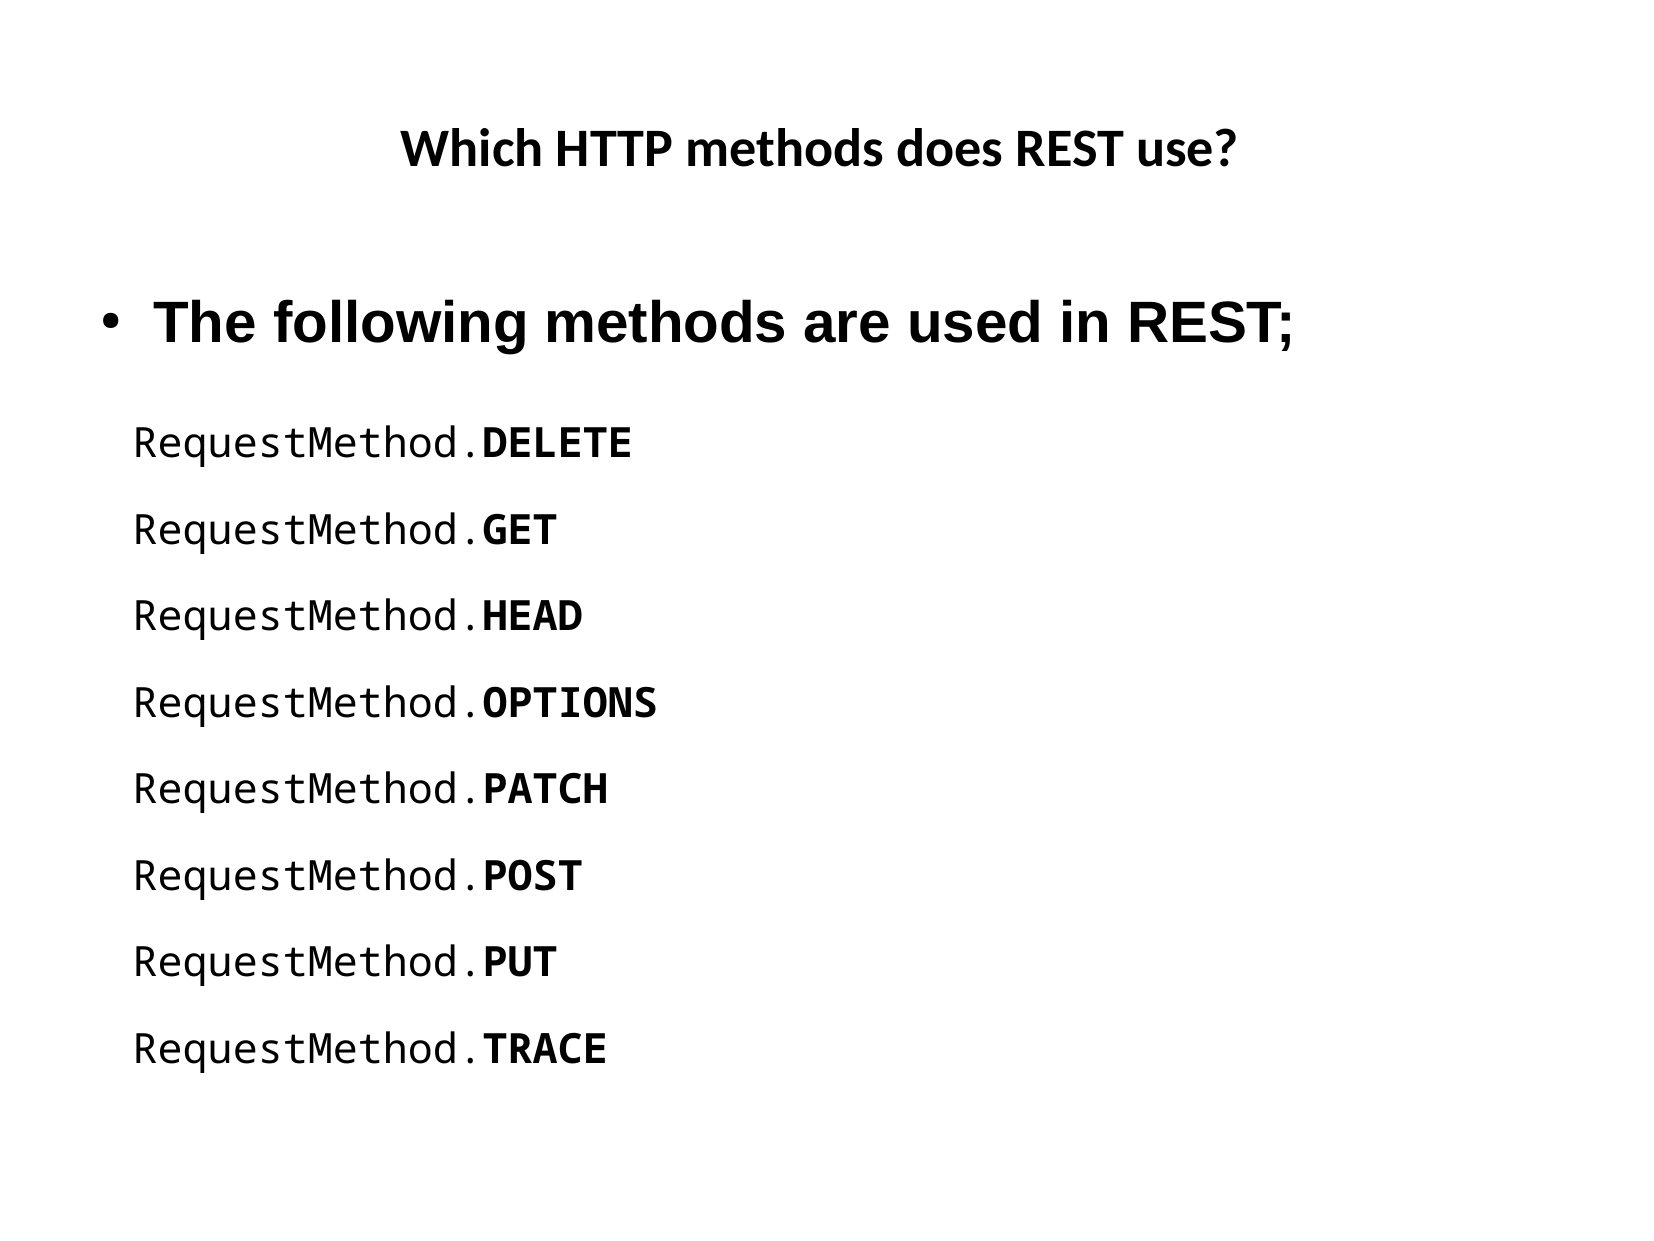

# Which HTTP methods does REST use?
The following methods are used in REST;
 RequestMethod.DELETE
 RequestMethod.GET
 RequestMethod.HEAD
 RequestMethod.OPTIONS
 RequestMethod.PATCH
 RequestMethod.POST
 RequestMethod.PUT
 RequestMethod.TRACE